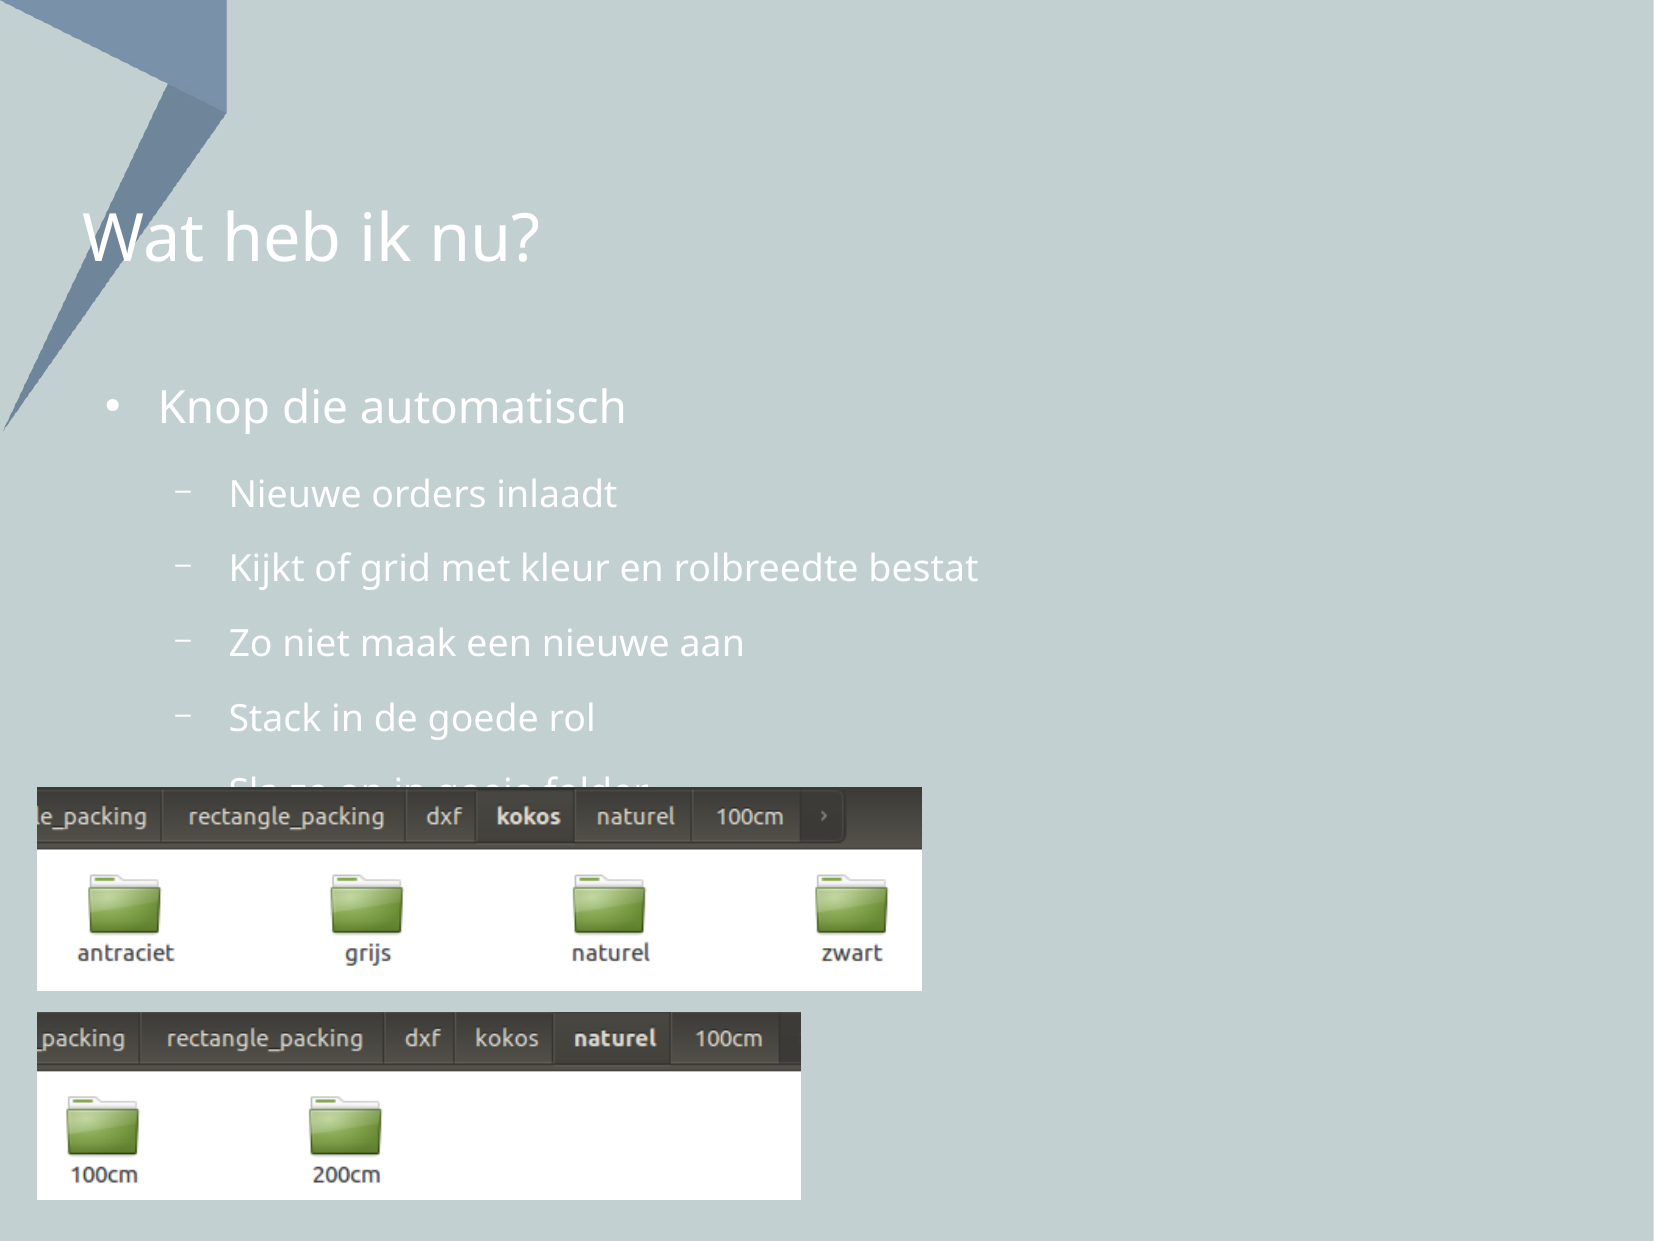

# Wat heb ik nu?
Knop die automatisch
Nieuwe orders inlaadt
Kijkt of grid met kleur en rolbreedte bestat
Zo niet maak een nieuwe aan
Stack in de goede rol
Sla ze op in goeie folder